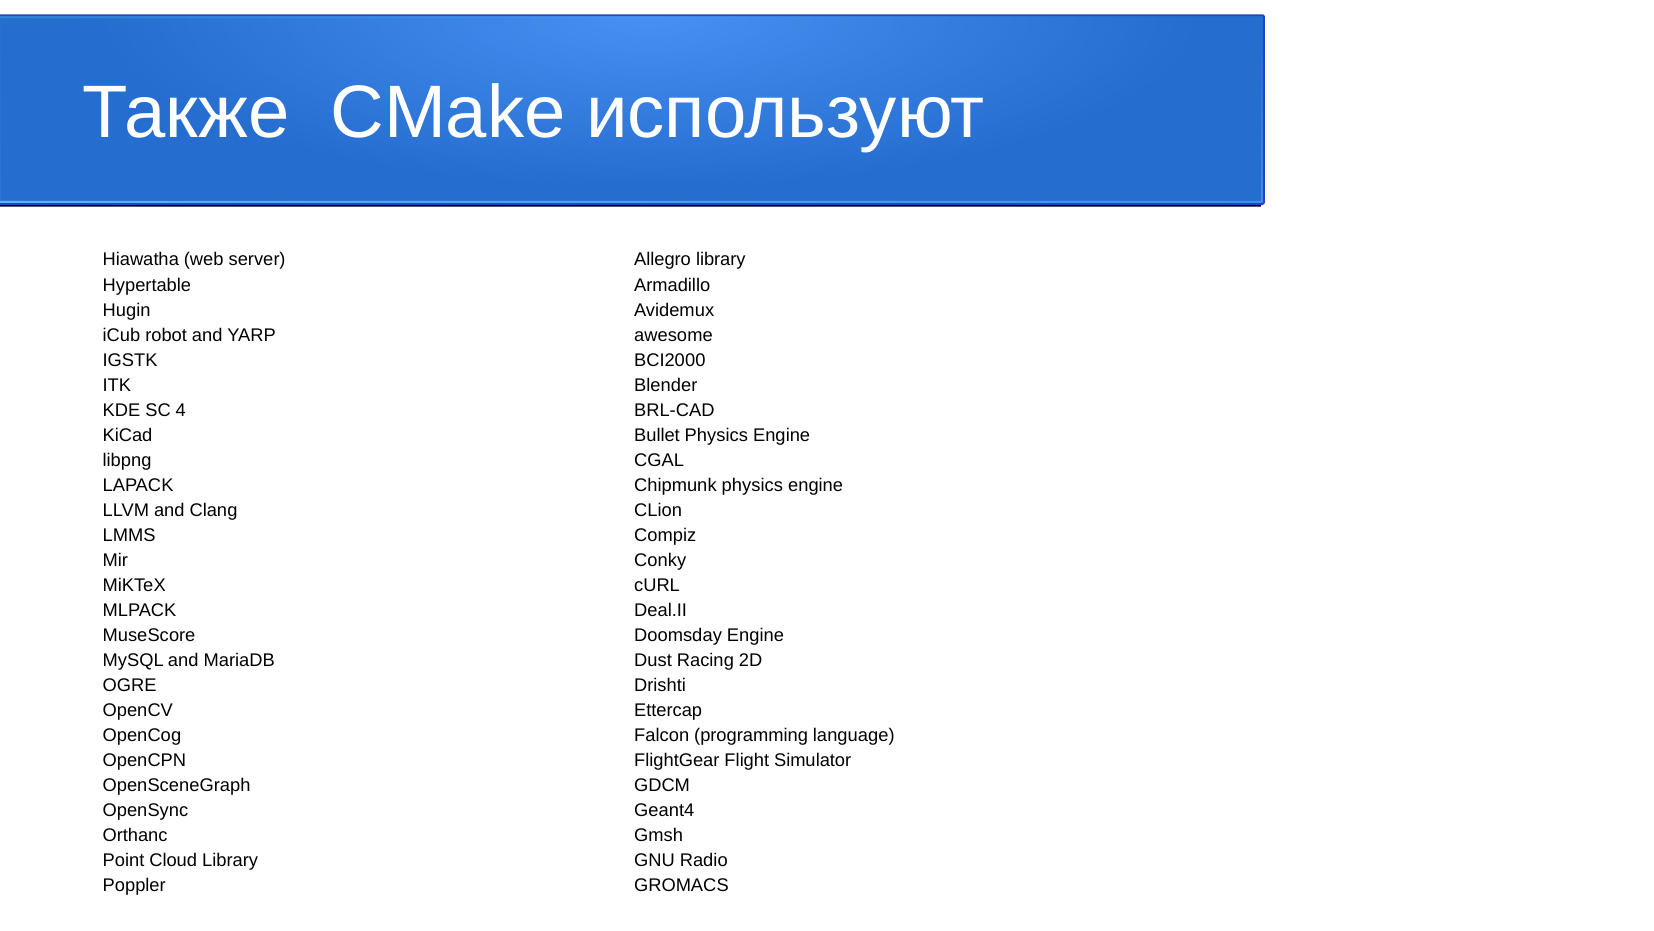

# Также CMake используют
 Hiawatha (web server)
 Hypertable
 Hugin
 iCub robot and YARP
 IGSTK
 ITK
 KDE SC 4
 KiCad
 libpng
 LAPACK
 LLVM and Clang
 LMMS
 Mir
 MiKTeX
 MLPACK
 MuseScore
 MySQL and MariaDB
 OGRE
 OpenCV
 OpenCog
 OpenCPN
 OpenSceneGraph
 OpenSync
 Orthanc
 Point Cloud Library
 Poppler
 Allegro library
 Armadillo
 Avidemux
 awesome
 BCI2000
 Blender
 BRL-CAD
 Bullet Physics Engine
 CGAL
 Chipmunk physics engine
 CLion
 Compiz
 Conky
 cURL
 Deal.II
 Doomsday Engine
 Dust Racing 2D
 Drishti
 Ettercap
 Falcon (programming language)
 FlightGear Flight Simulator
 GDCM
 Geant4
 Gmsh
 GNU Radio
 GROMACS